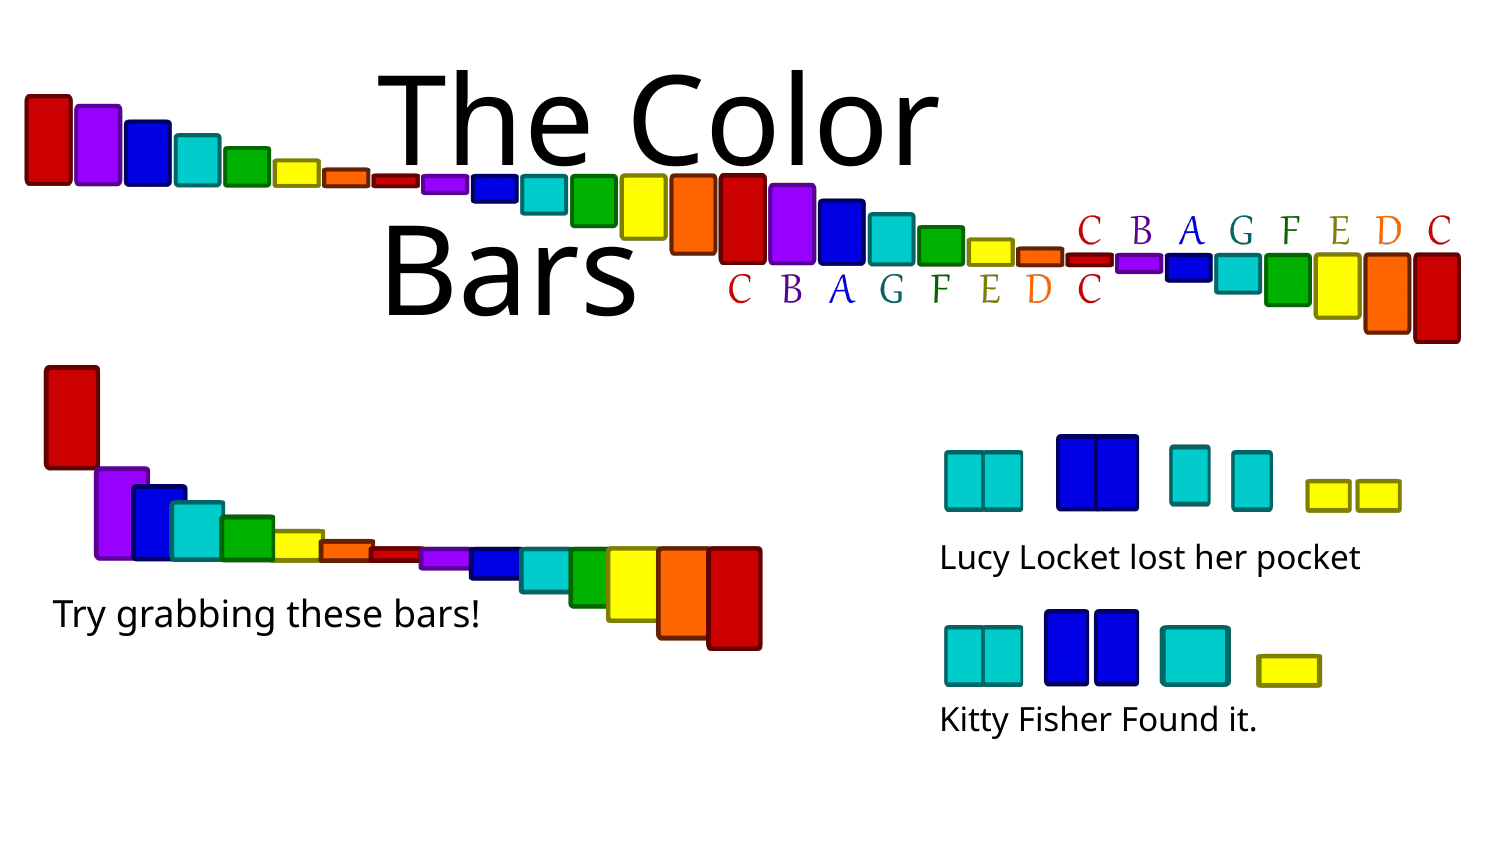

The Color Bars
Lucy Locket lost her pocket
Try grabbing these bars!
Kitty Fisher Found it.